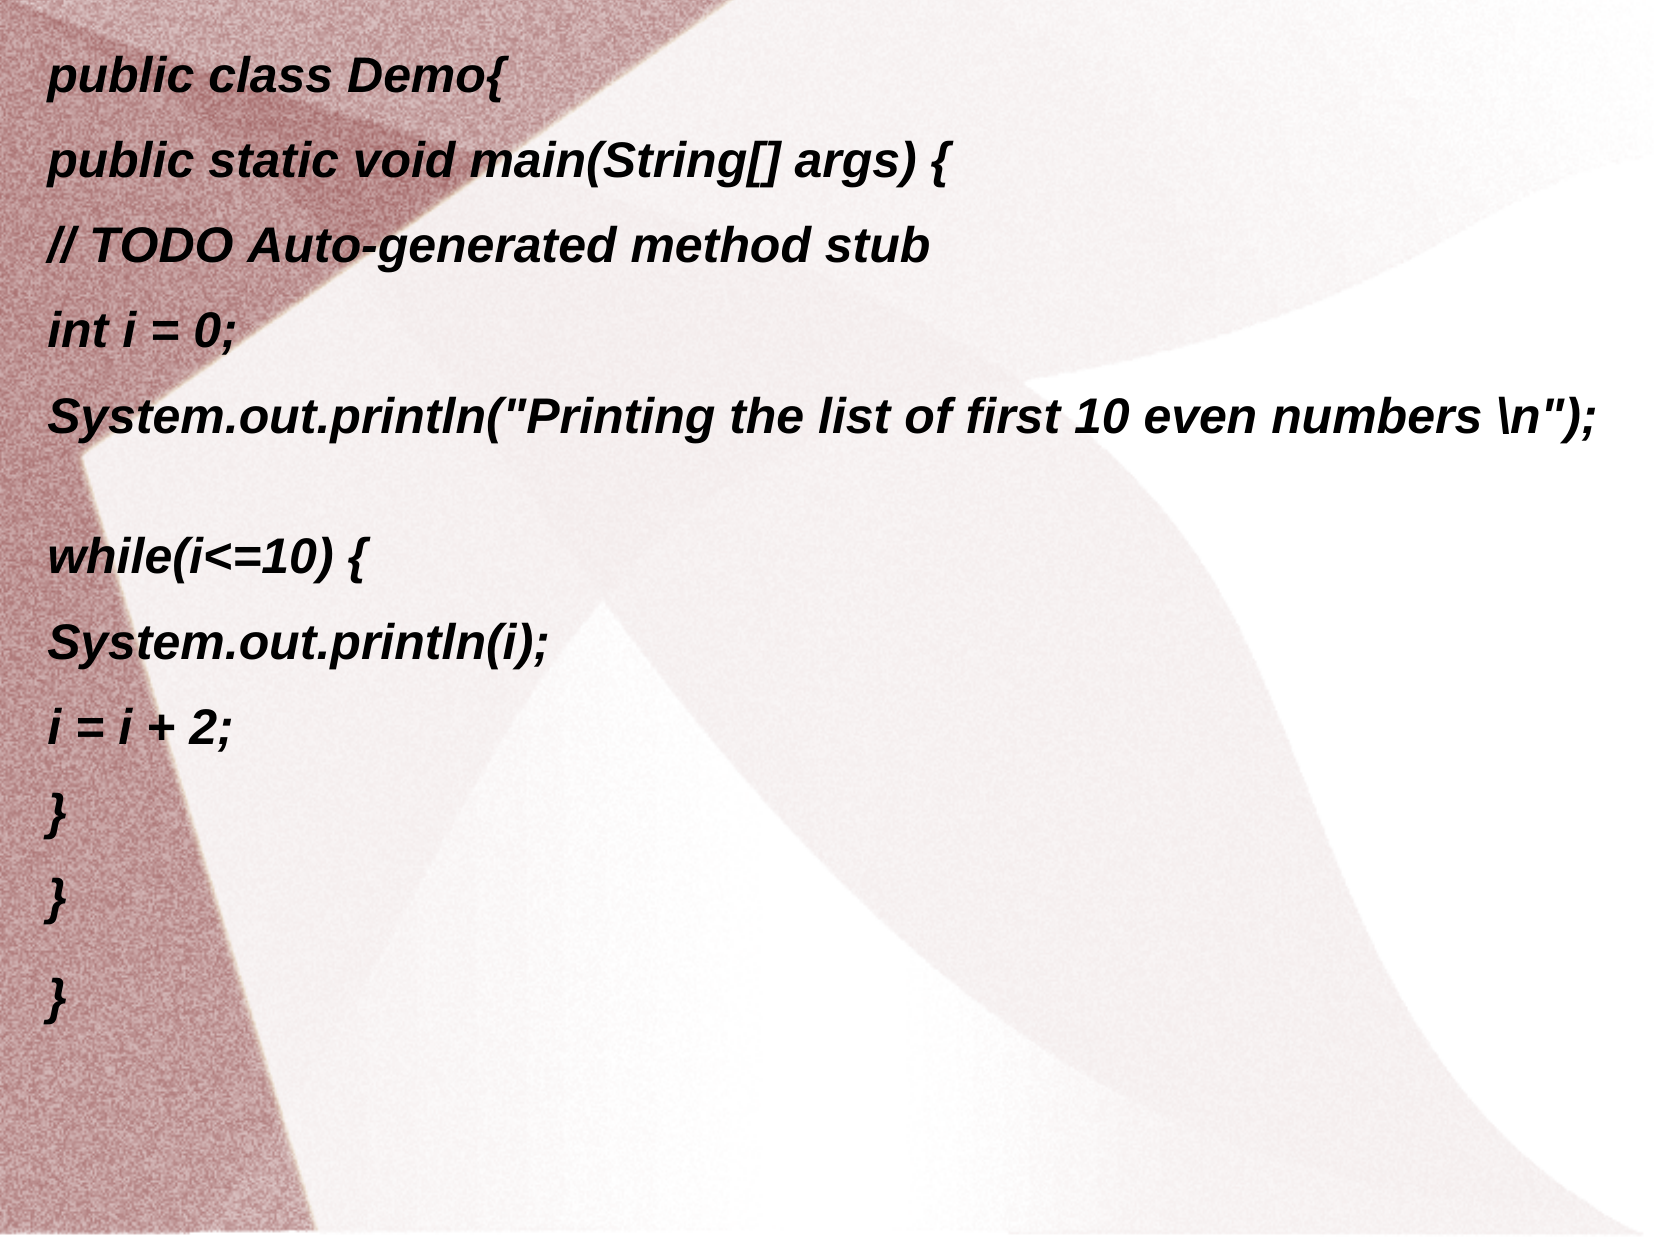

# public class Demo{
public static void main(String[] args) {
// TODO Auto-generated method stub
int i = 0;
System.out.println("Printing the list of first 10 even numbers \n");
while(i<=10) {
System.out.println(i);
i = i + 2;
}
}
}